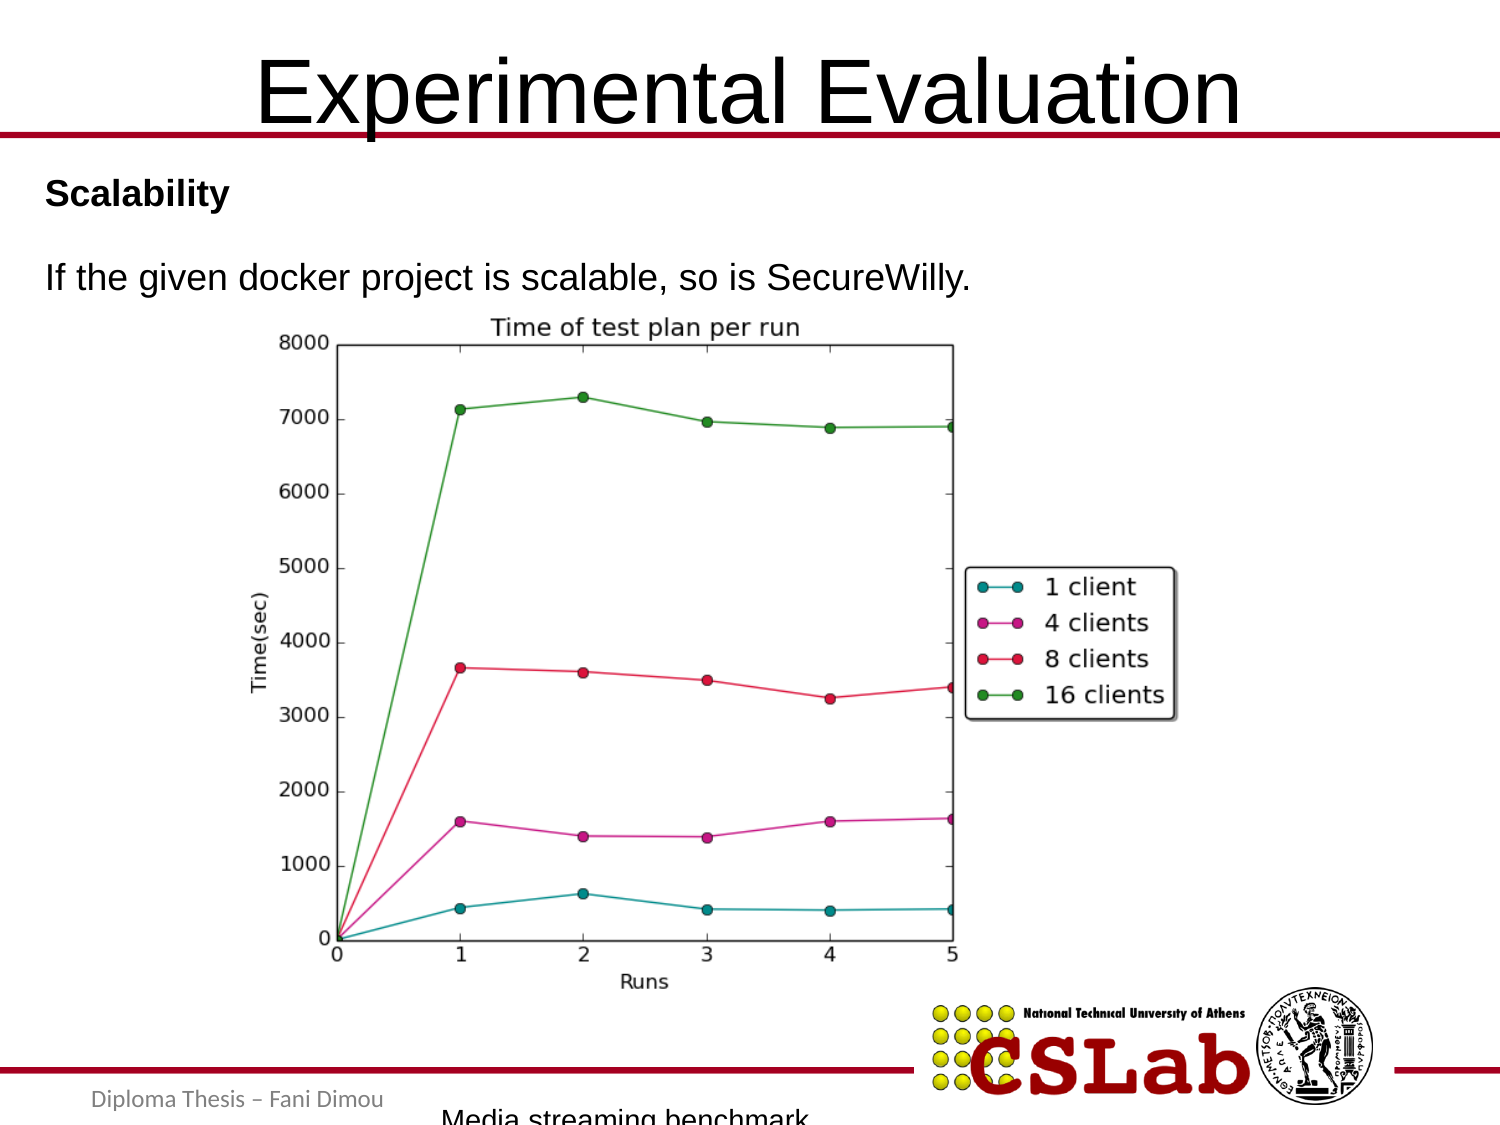

Experimental Evaluation
Scalability
If the given docker project is scalable, so is SecureWilly.
		 			 Media streaming benchmark